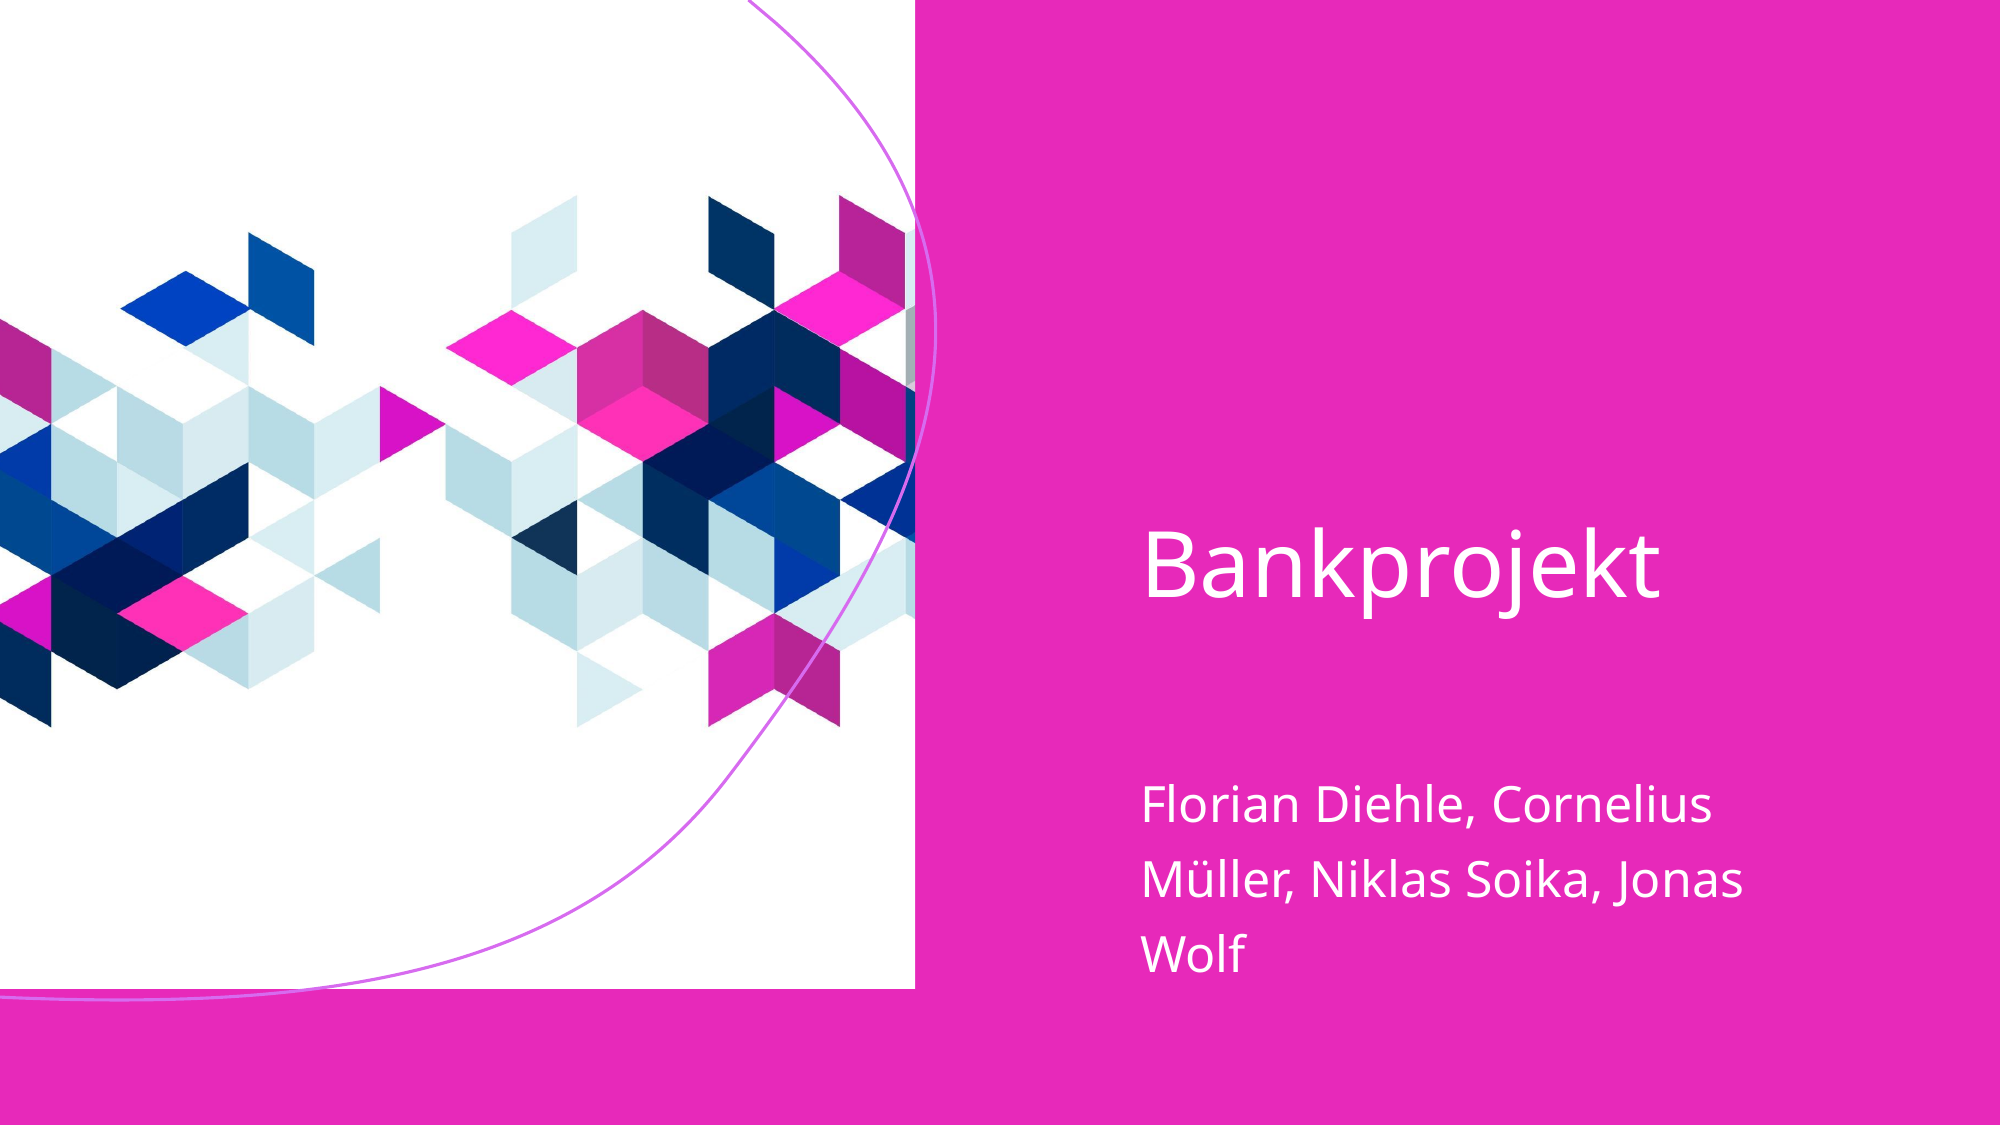

# Bankprojekt
Florian Diehle, Cornelius Müller, Niklas Soika, Jonas Wolf